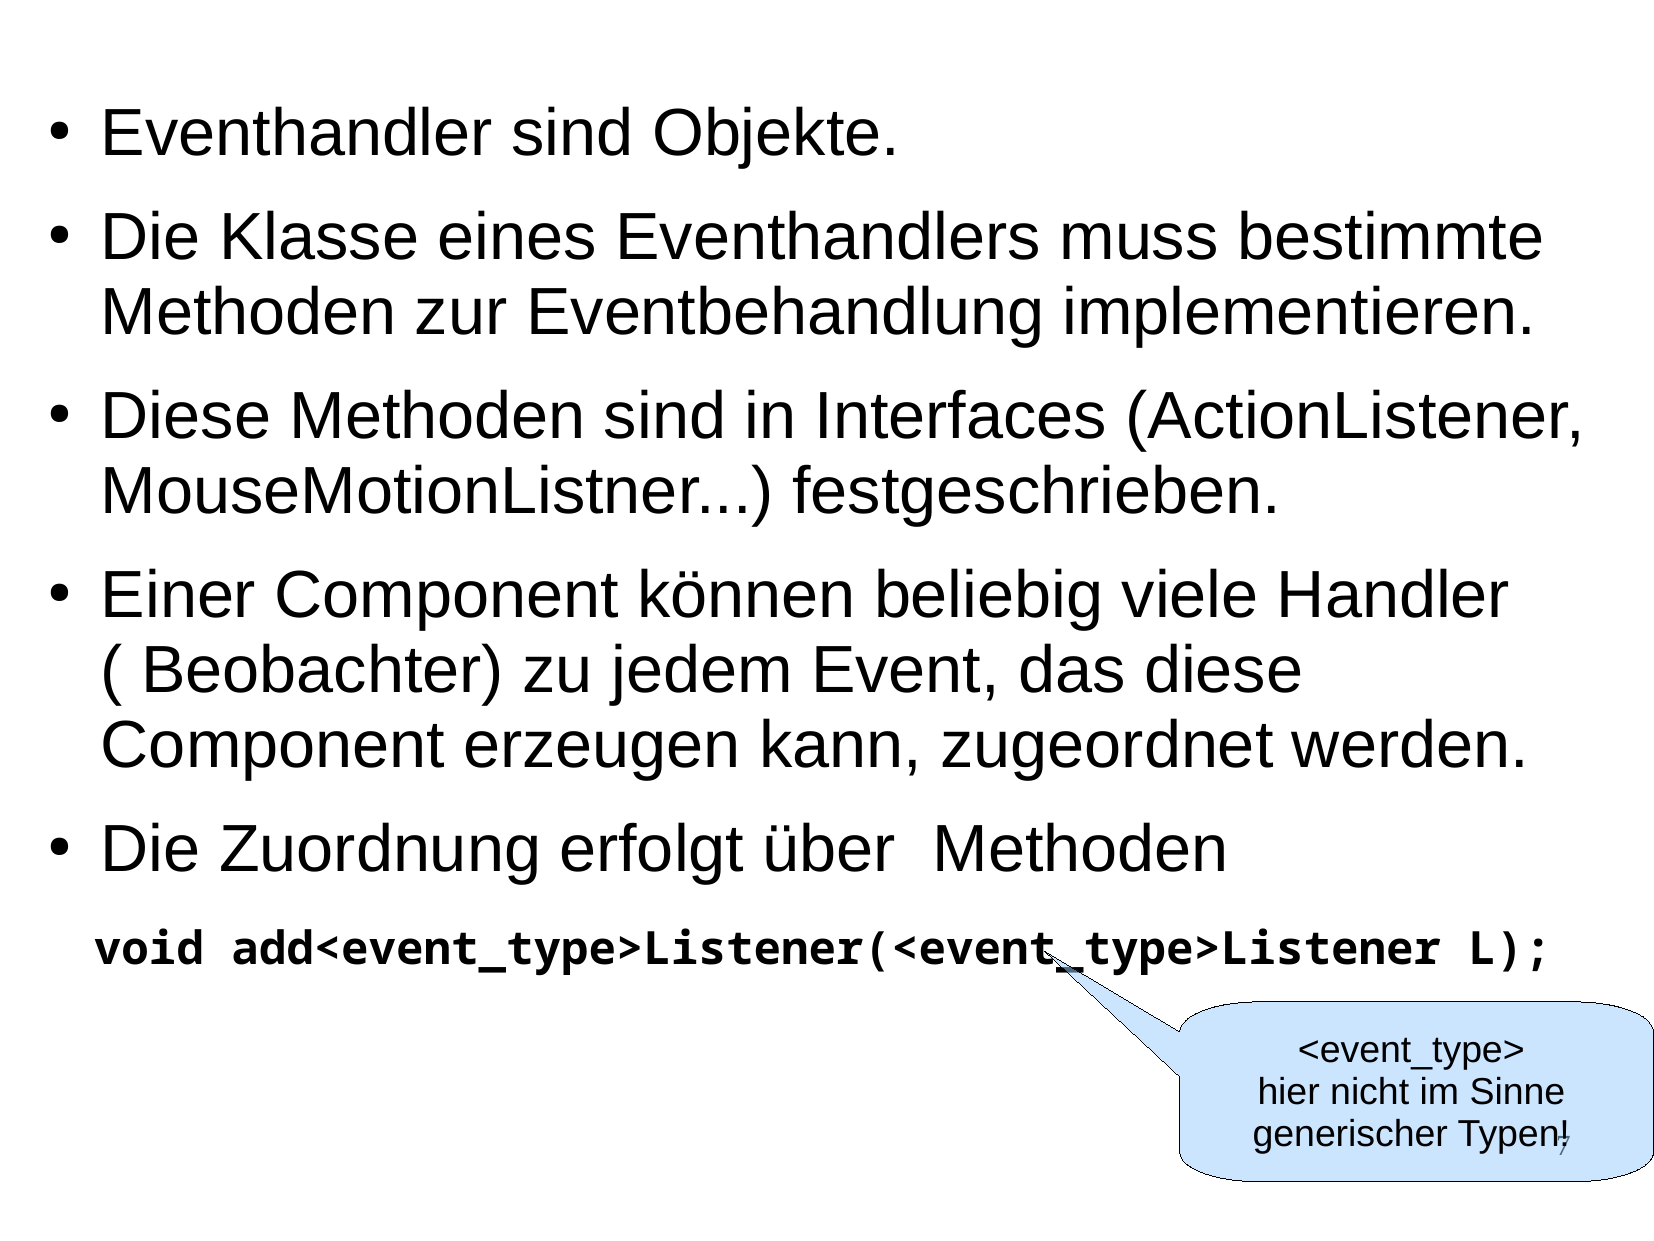

# Eventhandler sind Objekte.
Die Klasse eines Eventhandlers muss bestimmte Methoden zur Eventbehandlung implementieren.
Diese Methoden sind in Interfaces (ActionListener, MouseMotionListner...) festgeschrieben.
Einer Component können beliebig viele Handler ( Beobachter) zu jedem Event, das diese Component erzeugen kann, zugeordnet werden.
Die Zuordnung erfolgt über Methoden
 void add<event_type>Listener(<event_type>Listener L);
<event_type>
hier nicht im Sinne
generischer Typen!
7